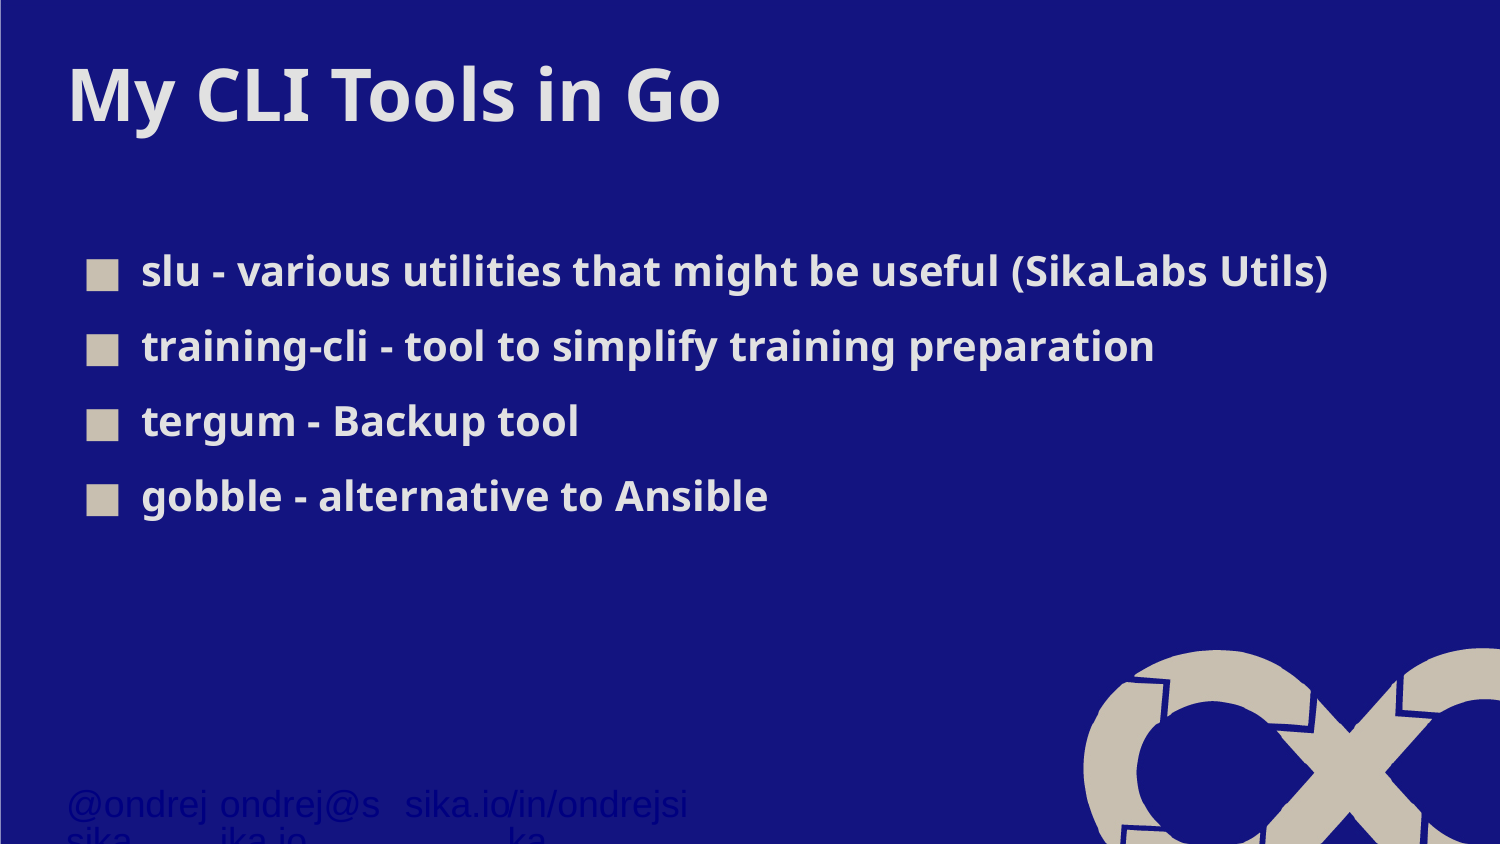

# My CLI Tools in Go
slu - various utilities that might be useful (SikaLabs Utils)
training-cli - tool to simplify training preparation
tergum - Backup tool
gobble - alternative to Ansible